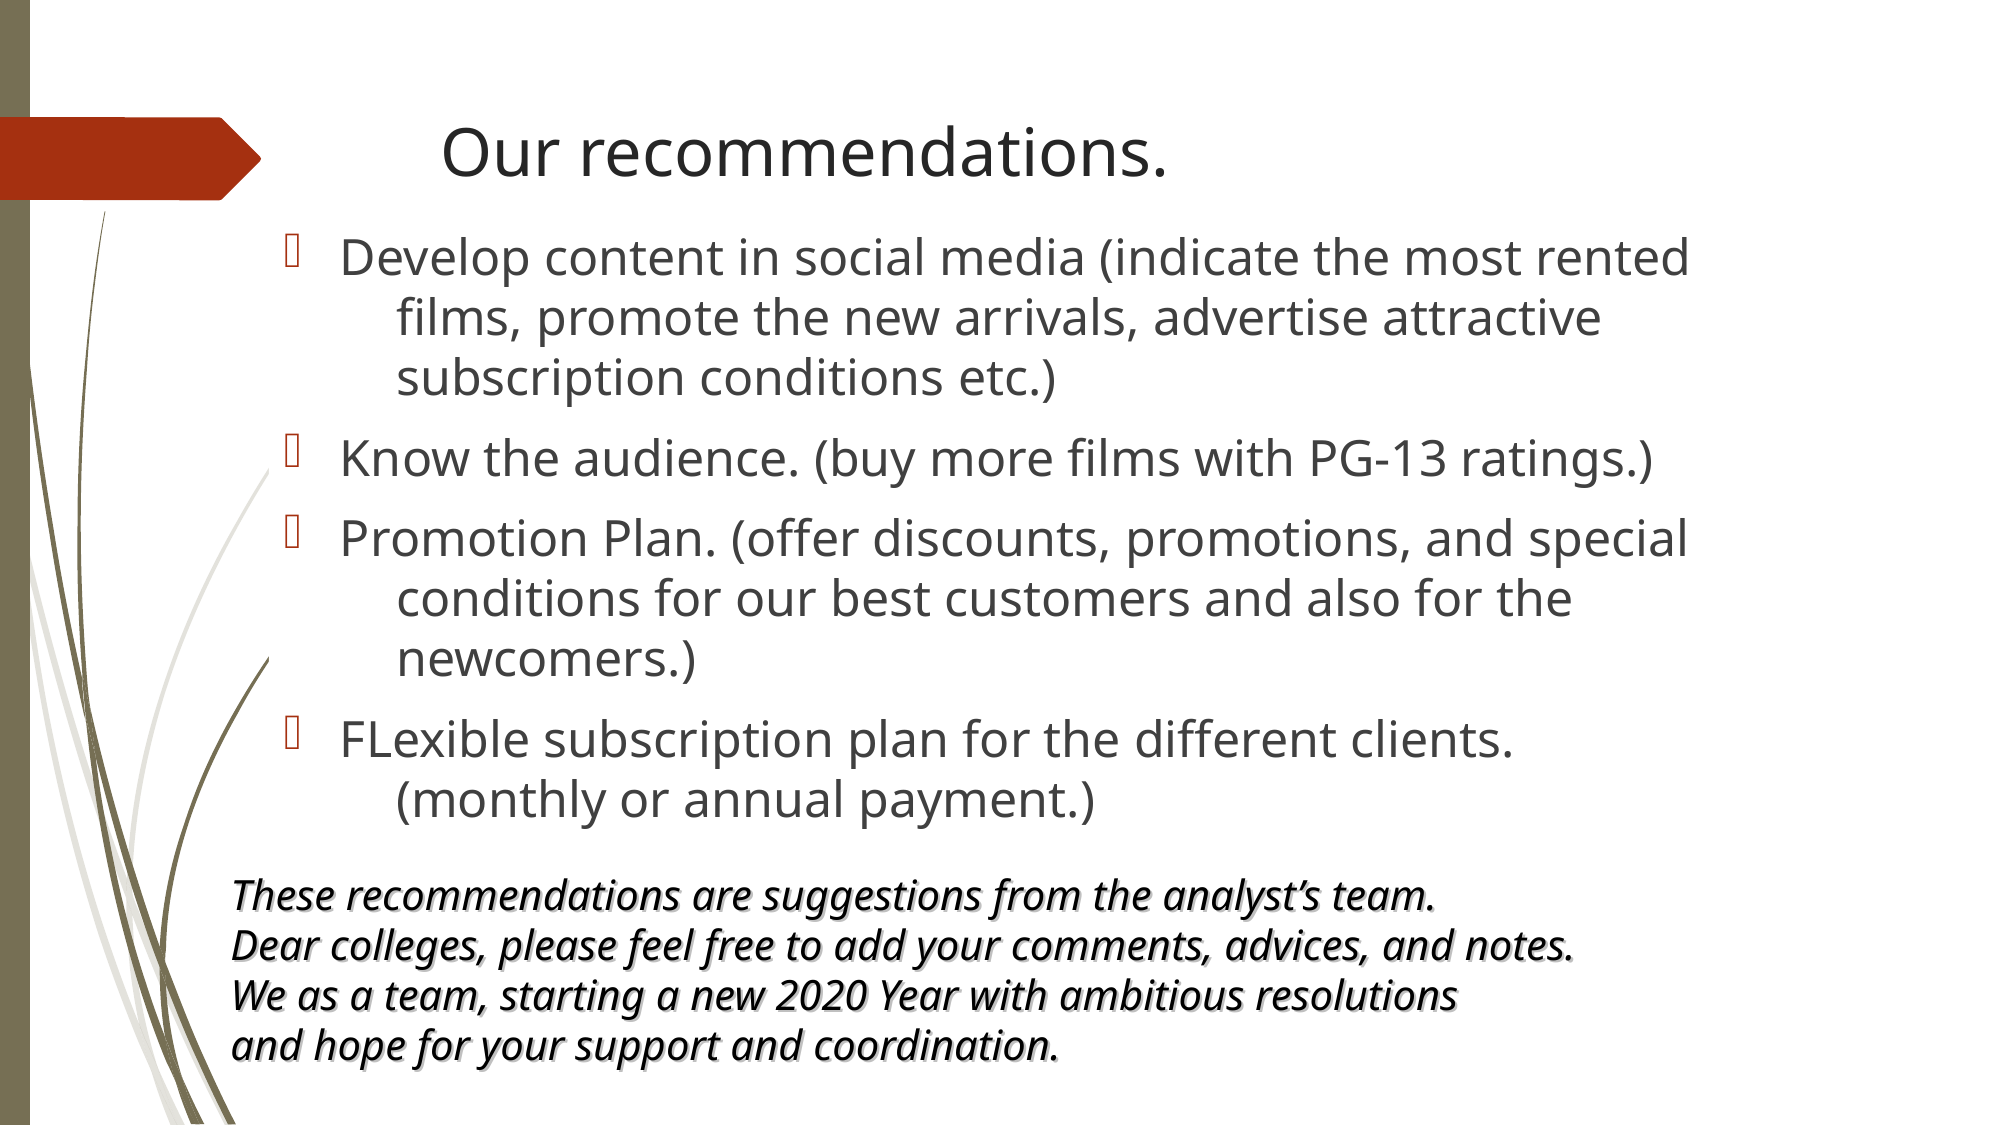

# Our recommendations.
Develop content in social media (indicate the most rented films, promote the new arrivals, advertise attractive subscription conditions etc.)
Know the audience. (buy more films with PG-13 ratings.)
Promotion Plan. (offer discounts, promotions, and special conditions for our best customers and also for the newcomers.)
FLexible subscription plan for the different clients. (monthly or annual payment.)
These recommendations are suggestions from the analyst’s team.
Dear colleges, please feel free to add your comments, advices, and notes.
We as a team, starting a new 2020 Year with ambitious resolutions
and hope for your support and coordination.